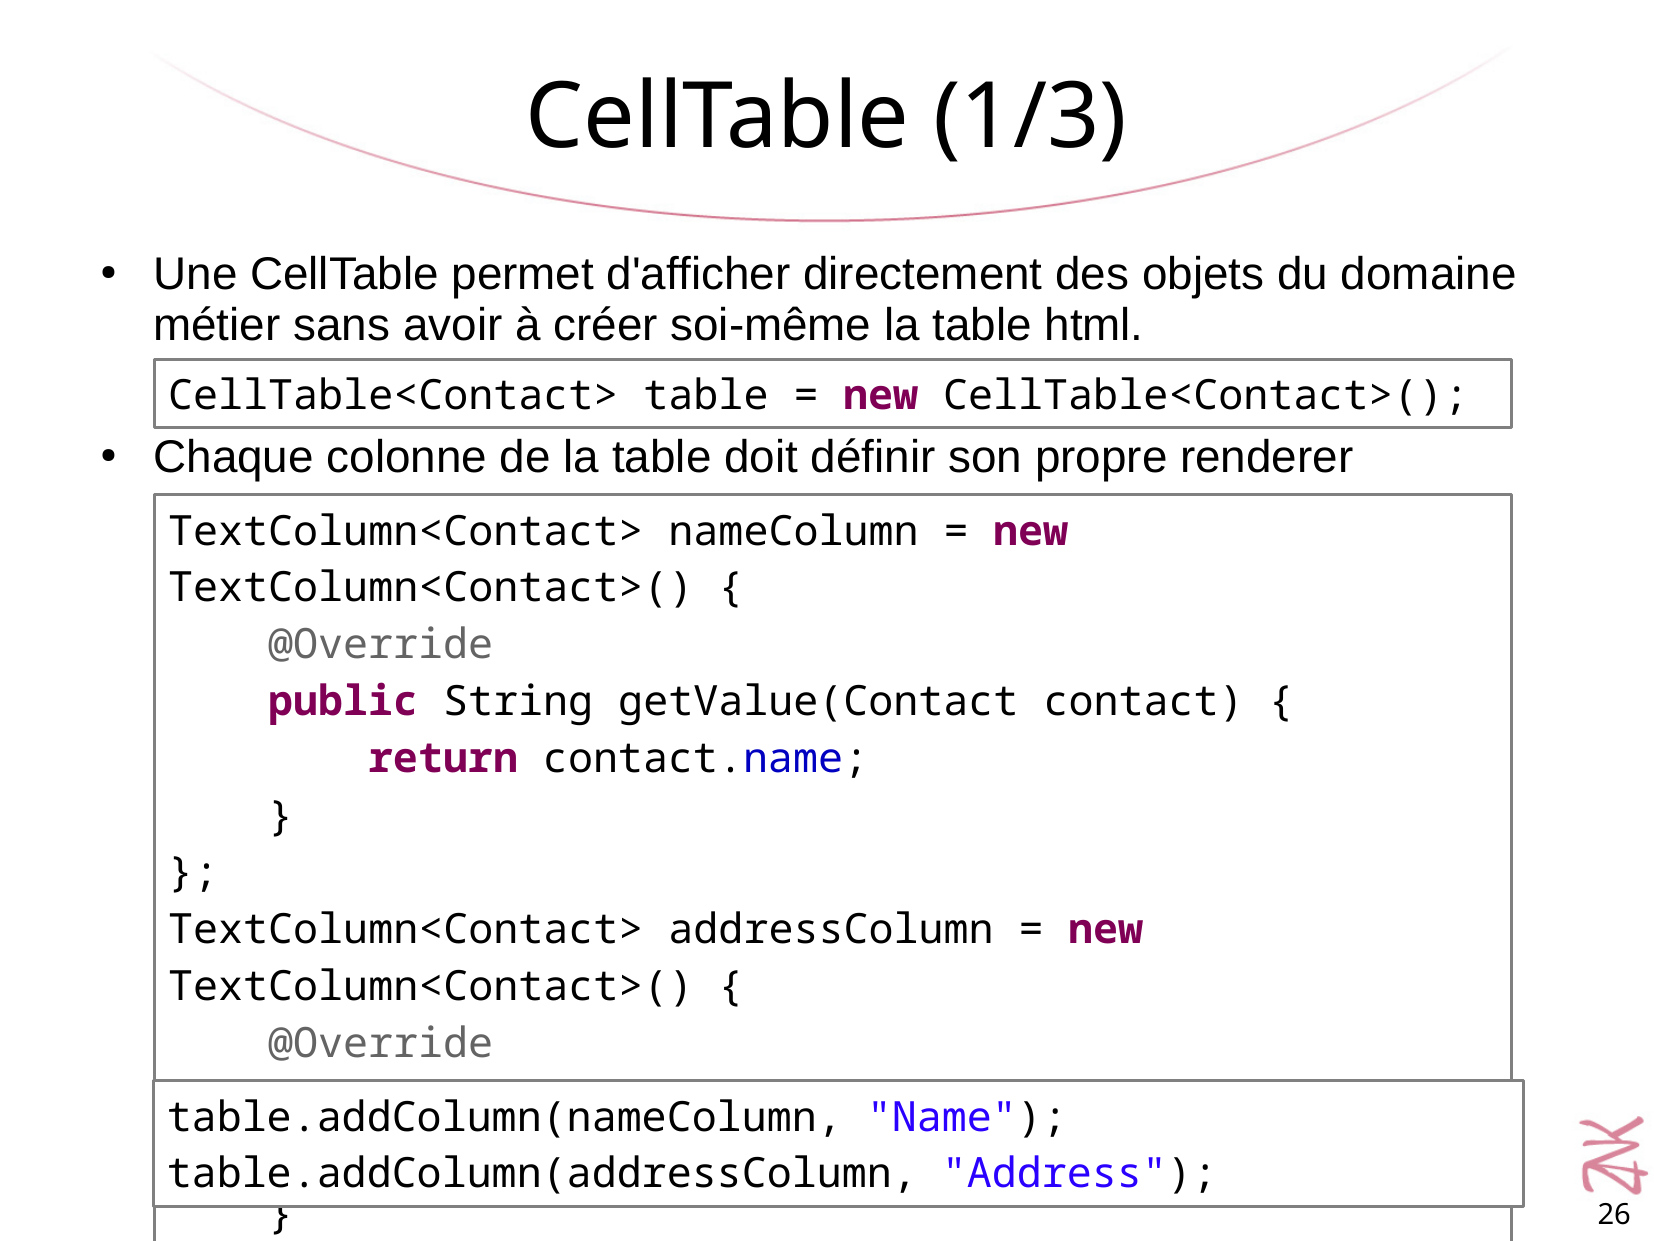

# CellTable (1/3)
Une CellTable permet d'afficher directement des objets du domaine métier sans avoir à créer soi-même la table html.
Chaque colonne de la table doit définir son propre renderer
CellTable<Contact> table = new CellTable<Contact>();
TextColumn<Contact> nameColumn = new TextColumn<Contact>() {
 @Override
 public String getValue(Contact contact) {
 return contact.name;
 }
};
TextColumn<Contact> addressColumn = new TextColumn<Contact>() {
 @Override
 public String getValue(Contact contact) {
 return contact.address;
 }
};
table.addColumn(nameColumn, "Name");
table.addColumn(addressColumn, "Address");
26